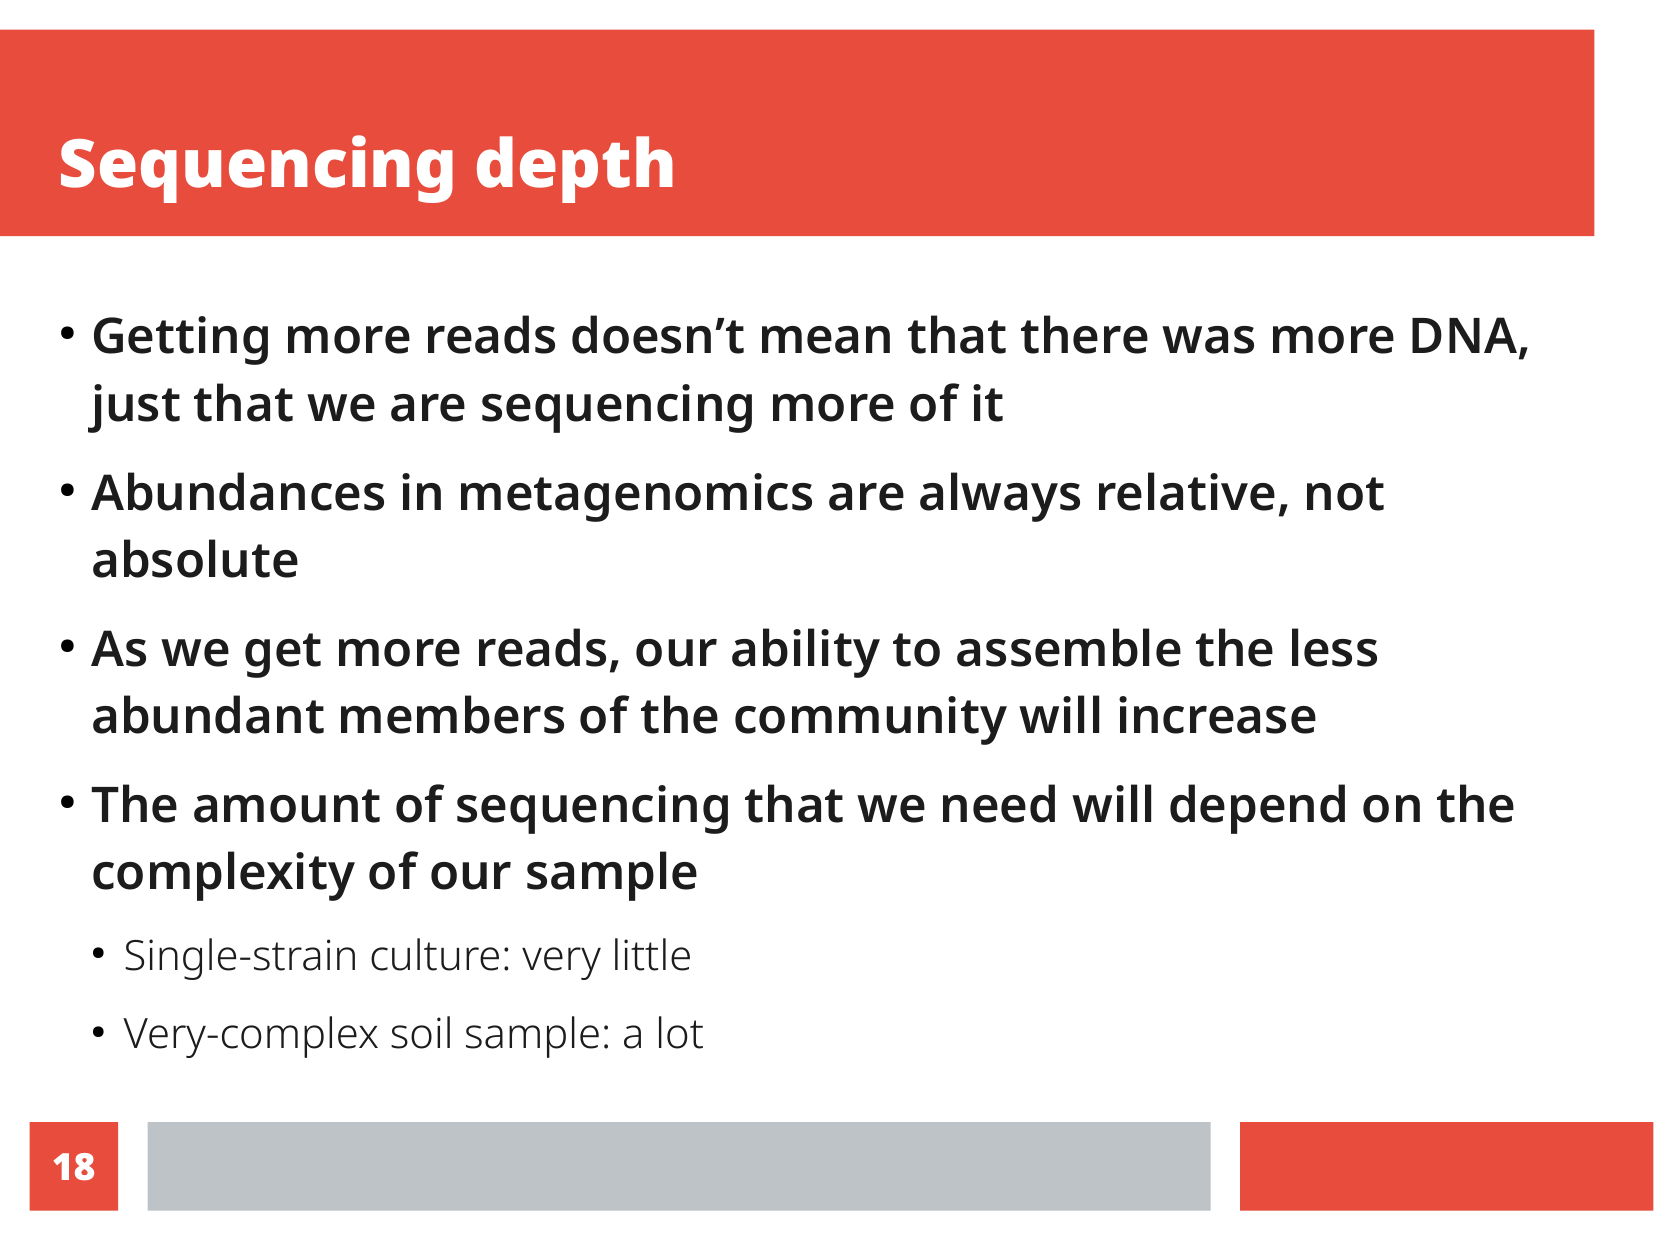

# Sequencing depth
Getting more reads doesn’t mean that there was more DNA, just that we are sequencing more of it
Abundances in metagenomics are always relative, not absolute
As we get more reads, our ability to assemble the less abundant members of the community will increase
The amount of sequencing that we need will depend on the complexity of our sample
Single-strain culture: very little
Very-complex soil sample: a lot
18